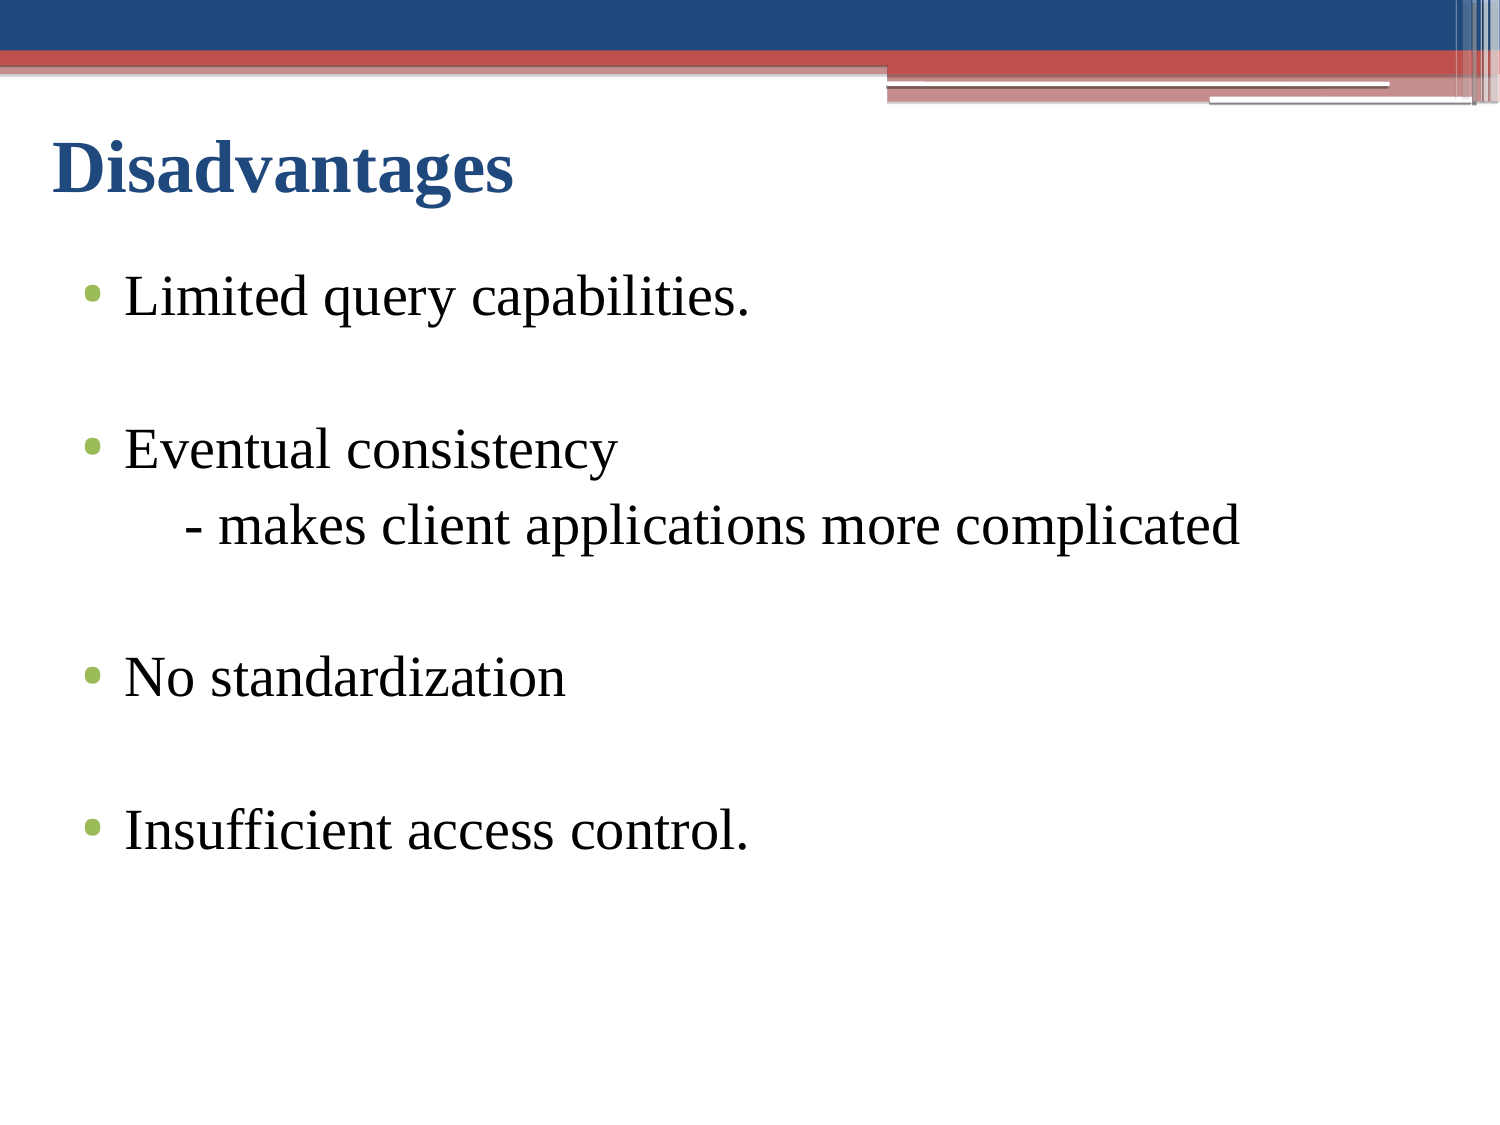

# Disadvantages
Limited query capabilities.
Eventual consistency
 - makes client applications more complicated
No standardization
Insufficient access control.